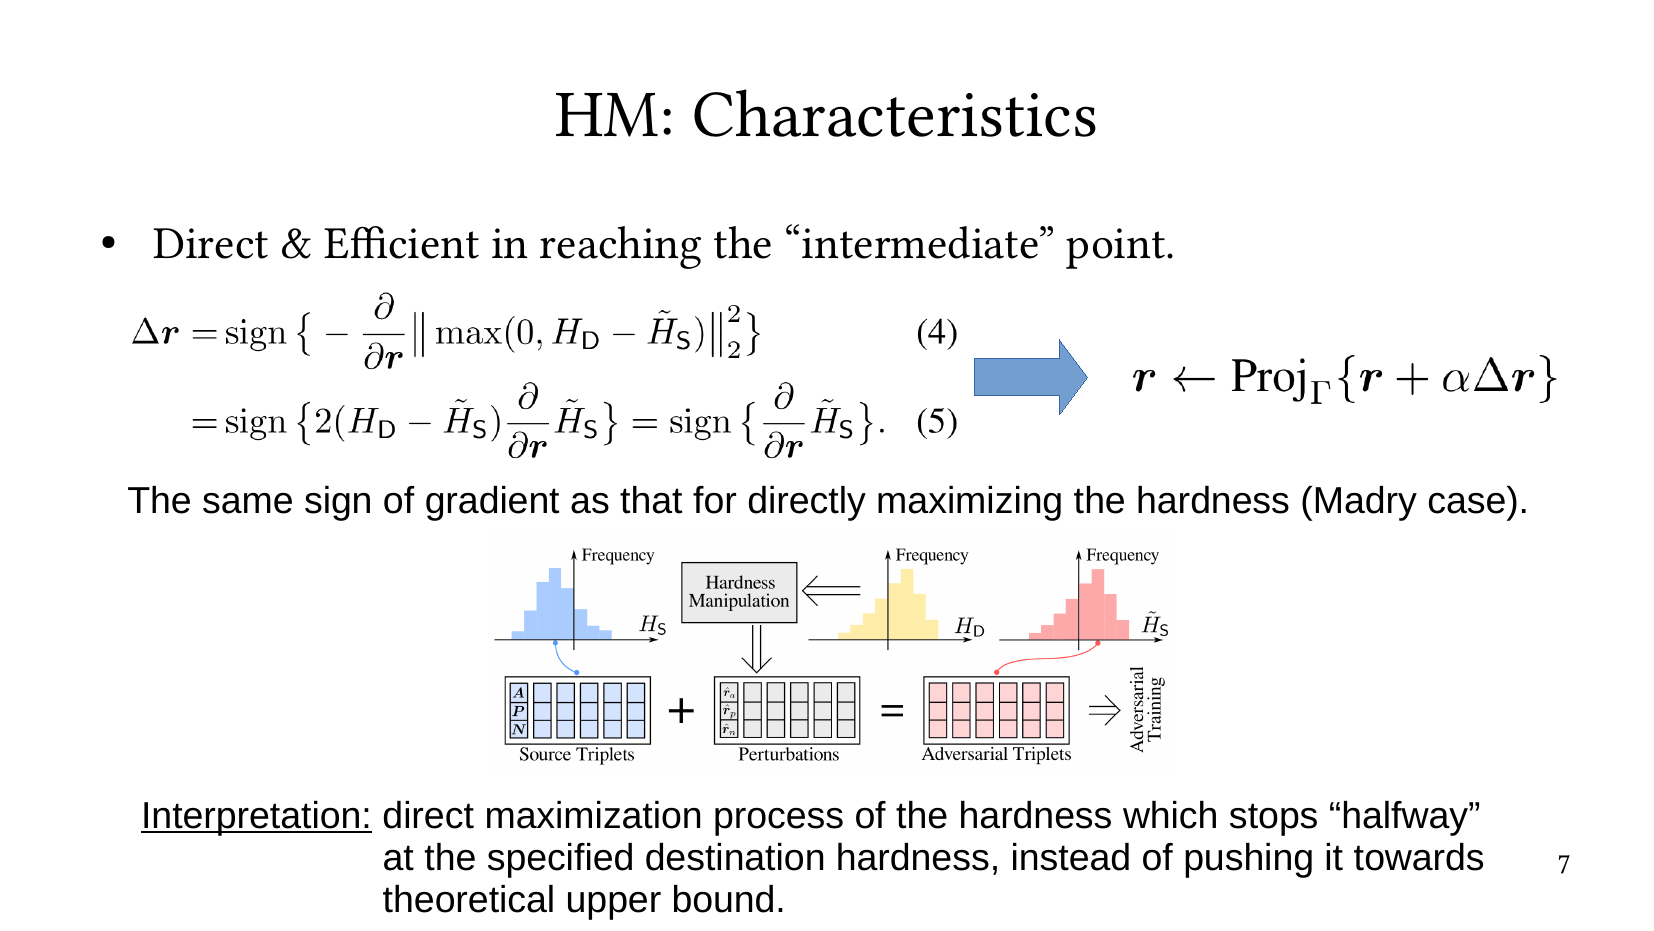

# HM: Characteristics
Direct & Efficient in reaching the “intermediate” point.
The same sign of gradient as that for directly maximizing the hardness (Madry case).
Interpretation: direct maximization process of the hardness which stops “halfway”
 at the specified destination hardness, instead of pushing it towards
 theoretical upper bound.
7